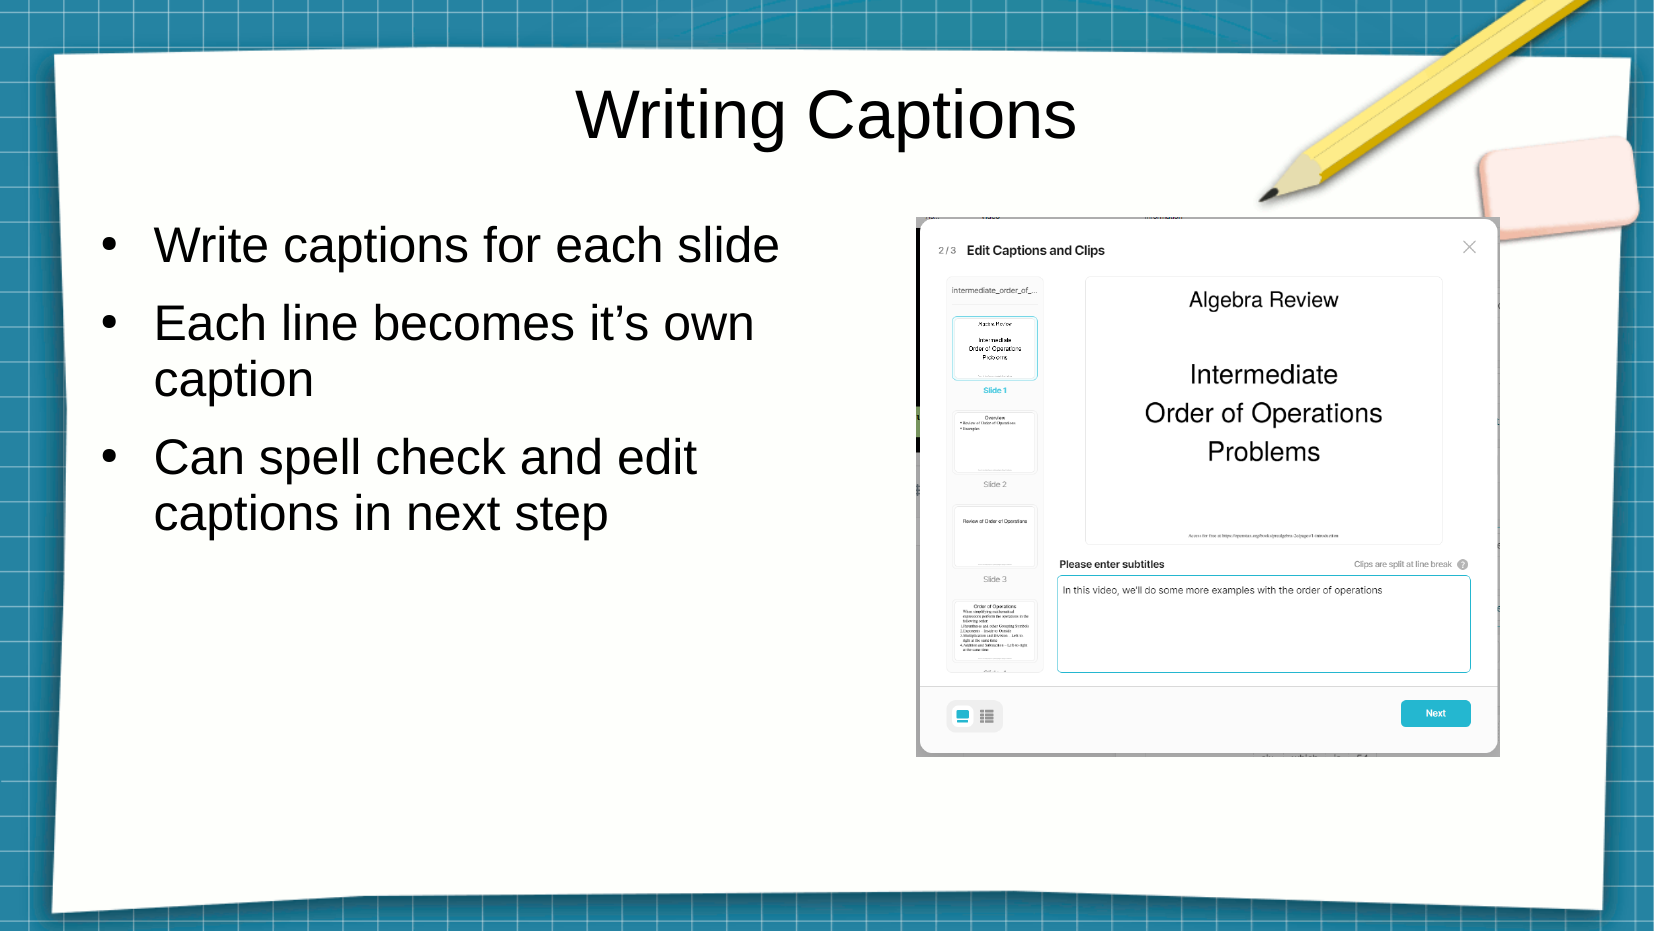

# Writing Captions
Write captions for each slide
Each line becomes it’s own caption
Can spell check and edit captions in next step